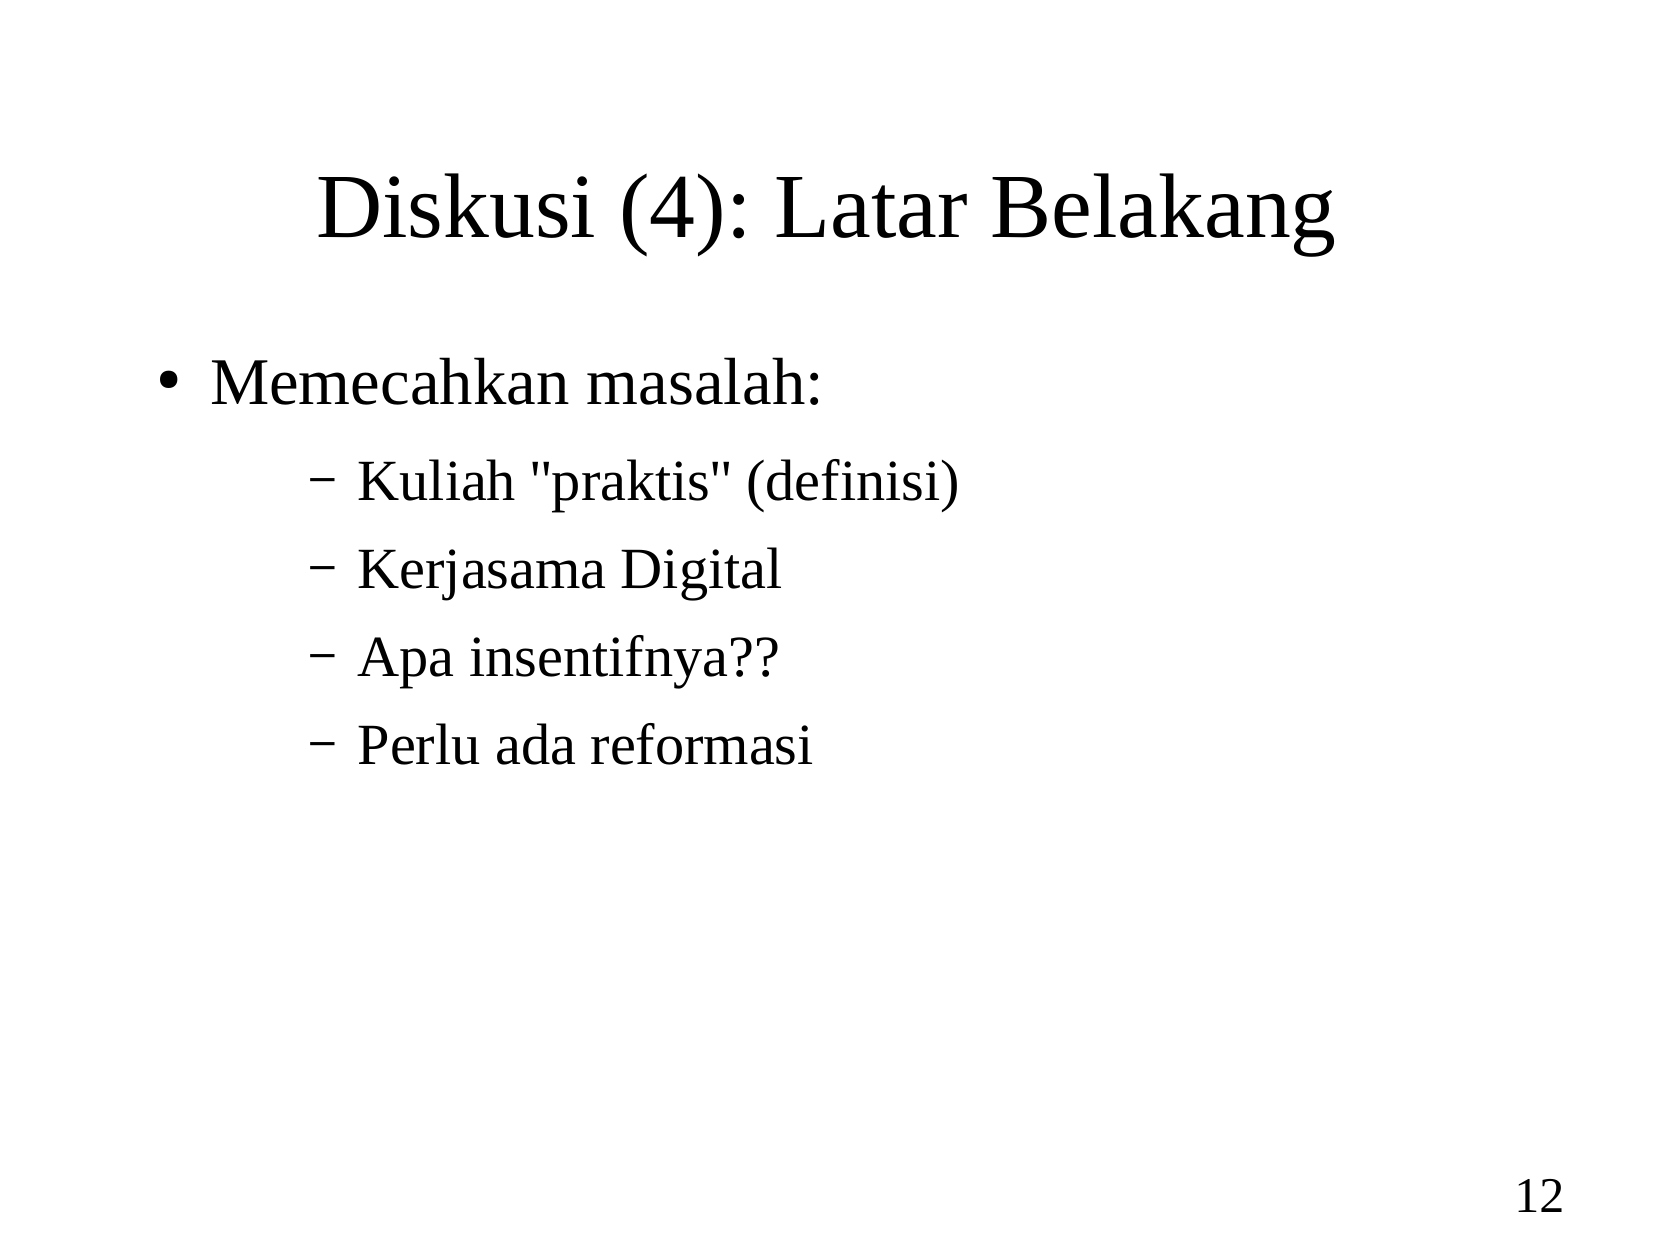

# Diskusi (4): Latar Belakang
Memecahkan masalah:
Kuliah ''praktis'' (definisi)
Kerjasama Digital
Apa insentifnya??
Perlu ada reformasi